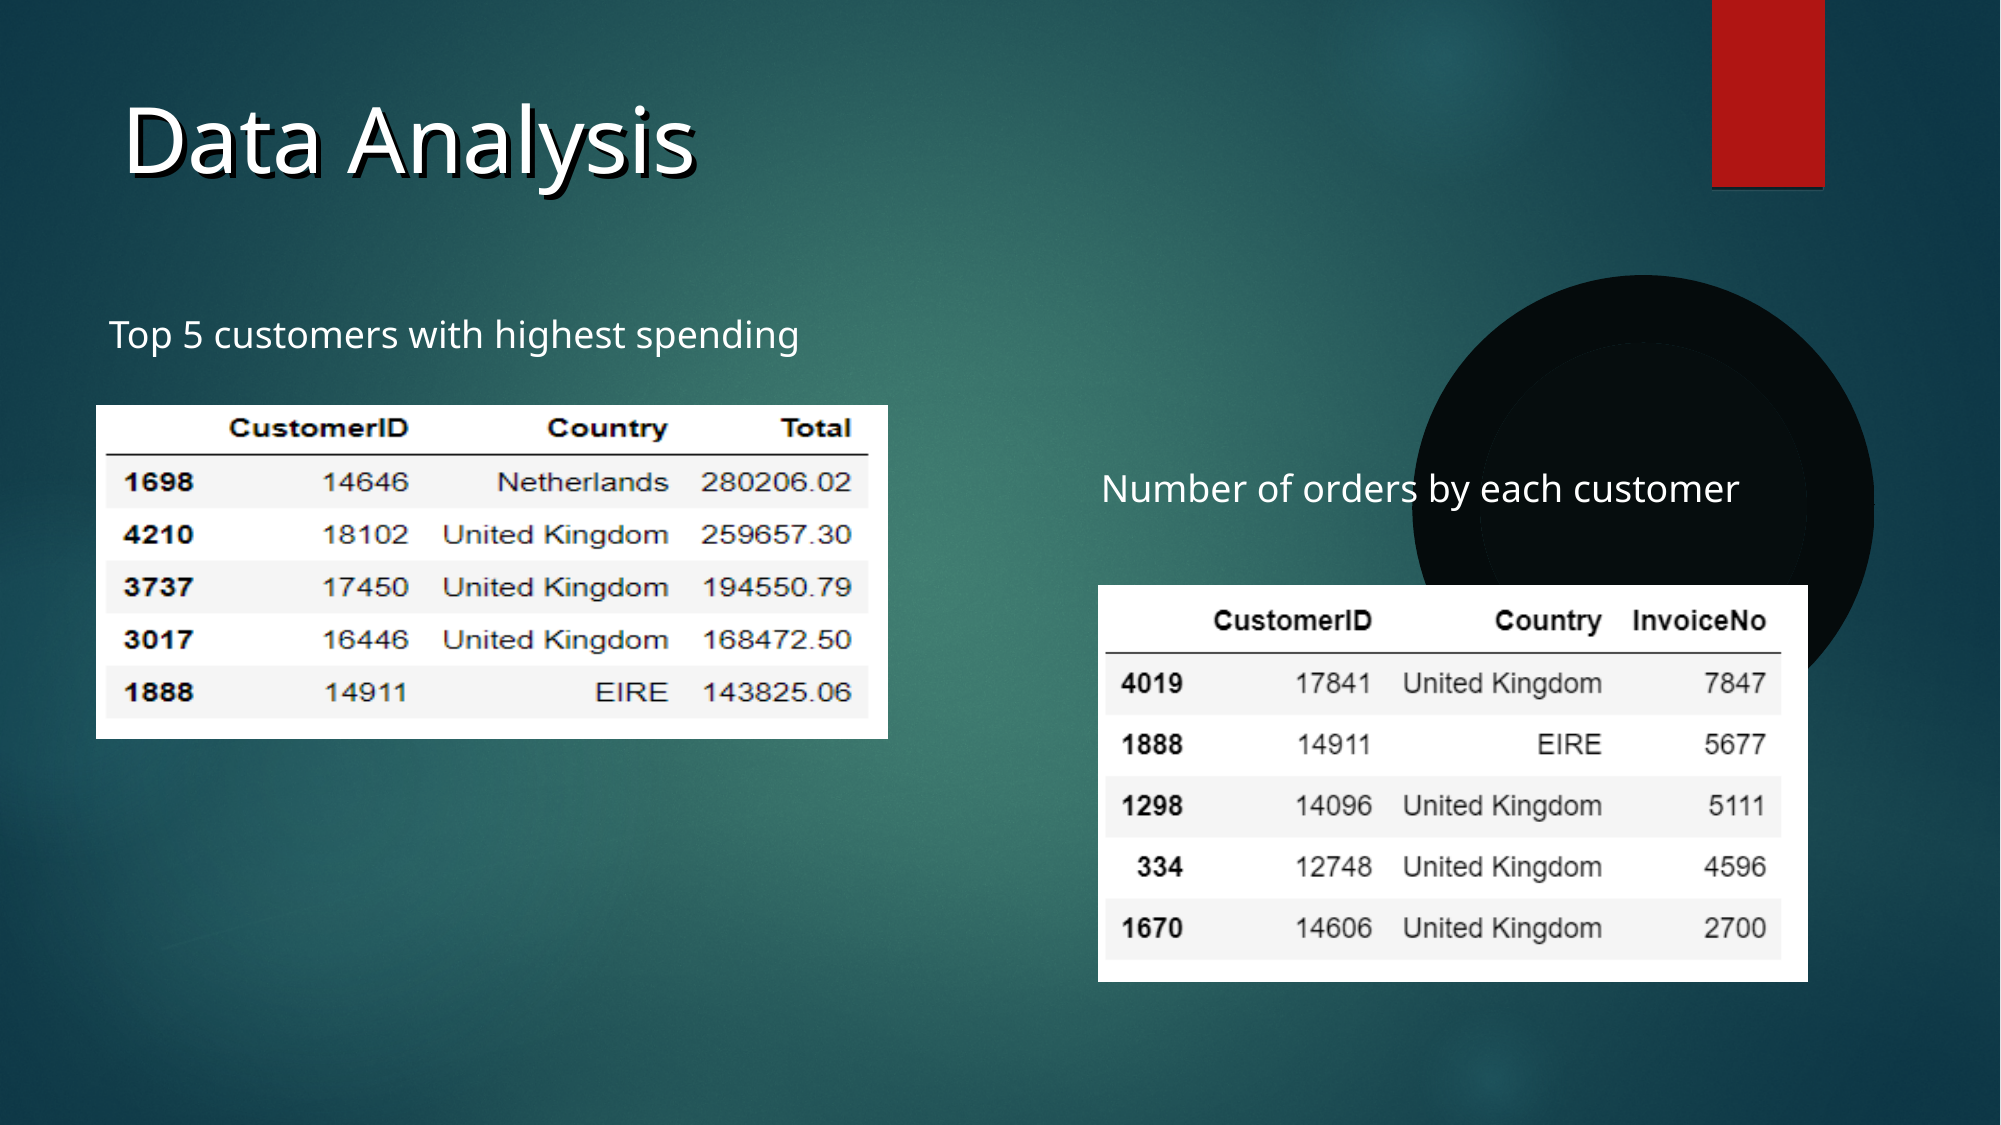

# Data Analysis
Top 5 customers with highest spending
Number of orders by each customer